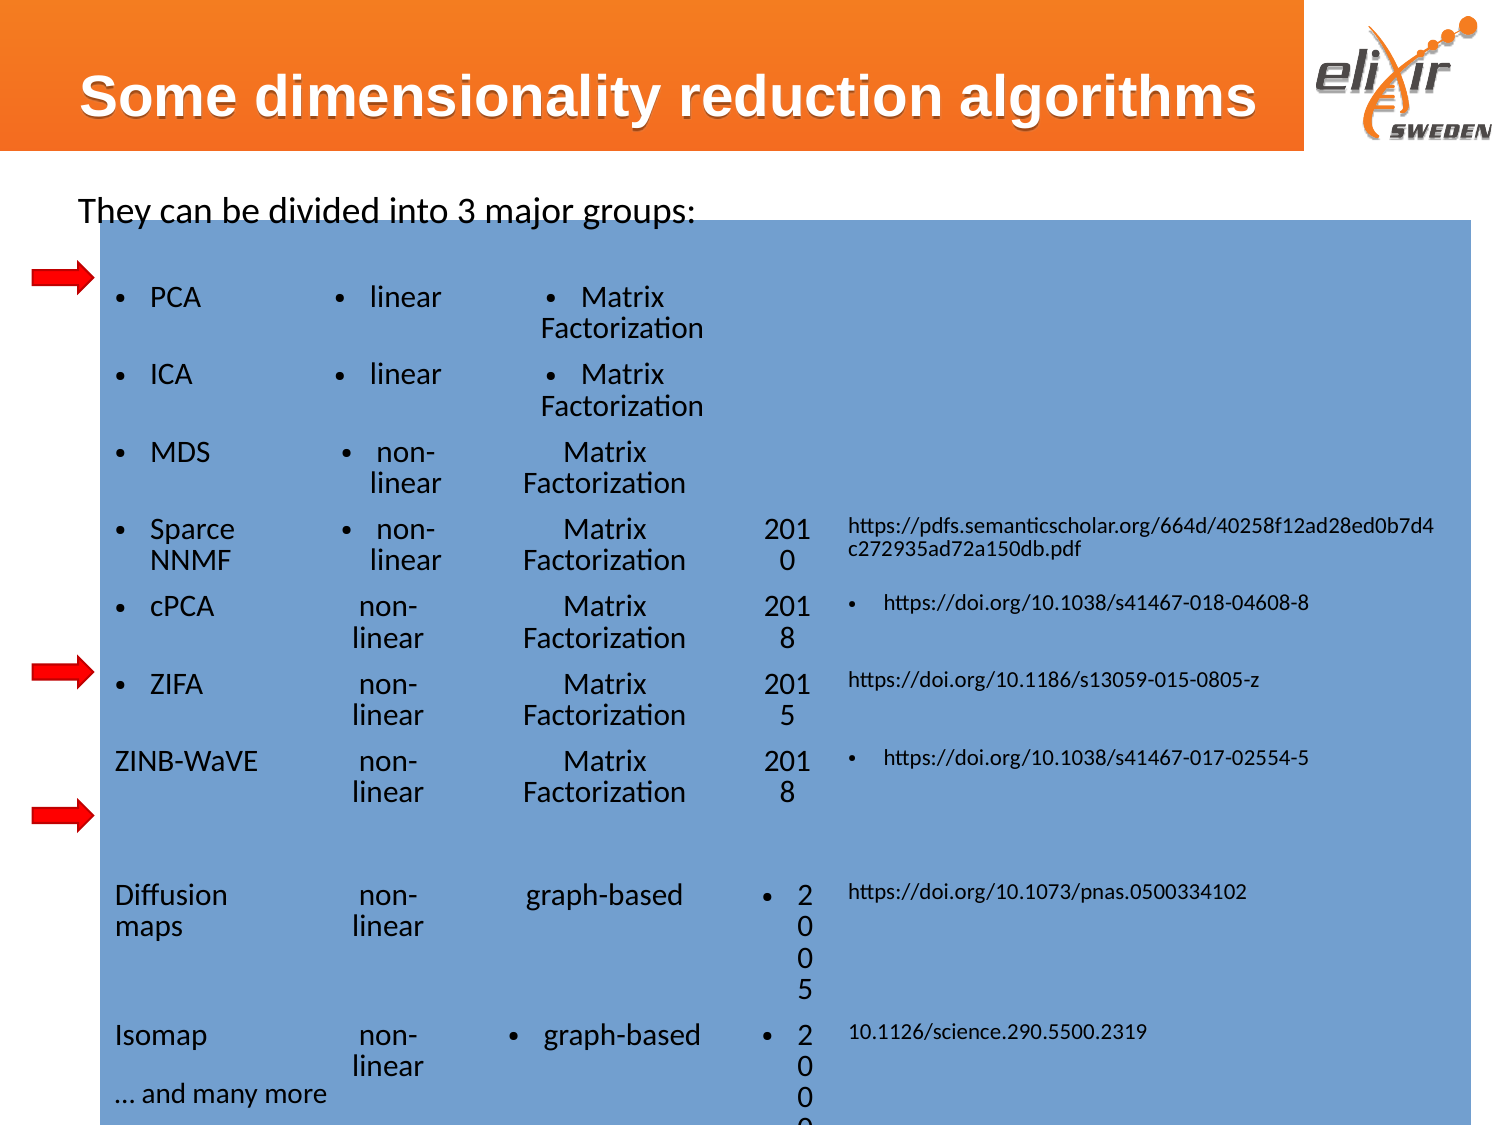

# Some dimensionality reduction algorithms
They can be divided into 3 major groups:
| | | | | |
| --- | --- | --- | --- | --- |
| PCA | linear | Matrix Factorization | | |
| ICA | linear | Matrix Factorization | | |
| MDS | non-linear | Matrix Factorization | | |
| Sparce NNMF | non-linear | Matrix Factorization | 2010 | https://pdfs.semanticscholar.org/664d/40258f12ad28ed0b7d4 c272935ad72a150db.pdf |
| cPCA | non-linear | Matrix Factorization | 2018 | https://doi.org/10.1038/s41467-018-04608-8 |
| ZIFA | non-linear | Matrix Factorization | 2015 | https://doi.org/10.1186/s13059-015-0805-z |
| ZINB-WaVE | non-linear | Matrix Factorization | 2018 | https://doi.org/10.1038/s41467-017-02554-5 |
| | | | | |
| Diffusion maps | non-linear | graph-based | 2005 | https://doi.org/10.1073/pnas.0500334102 |
| Isomap | non-linear | graph-based | 2000 | 10.1126/science.290.5500.2319 |
| t-SNE | non-linear | graph-based | 2008 | https://lvdmaaten.github.io/publications/papers/JMLR\_2008.pdf |
| - BH t-SNE | non-linear | graph-based | 2014 | https://lvdmaaten.github.io/publications/papers/JMLR\_2014.pdf |
| - Flt-SNE | non-linear | graph-based | 2017 | arXiv:1712.09005 |
| LargeVis | non-linear | graph-based | 2018 | arXiv:1602.00370 |
| UMAP | non-linear | graph-based | 2018 | arXiv:1802.03426 |
| PHATE | non-linear | graph-based | 2017 | https://www.biorxiv.org/content/biorxiv/early/2018/06/28/120378.full.pdf |
| | | | | |
| | | | | |
| scvis | non-linear | Autoencoder (MF) | 2018 | https://doi.org/10.1038/s41467-018-04368-5 |
| VASC | non-linear | Autoencoder (MF) | 2018 | https://doi.org/10.1016/j.gpb.2018.08.003 |
… and many more